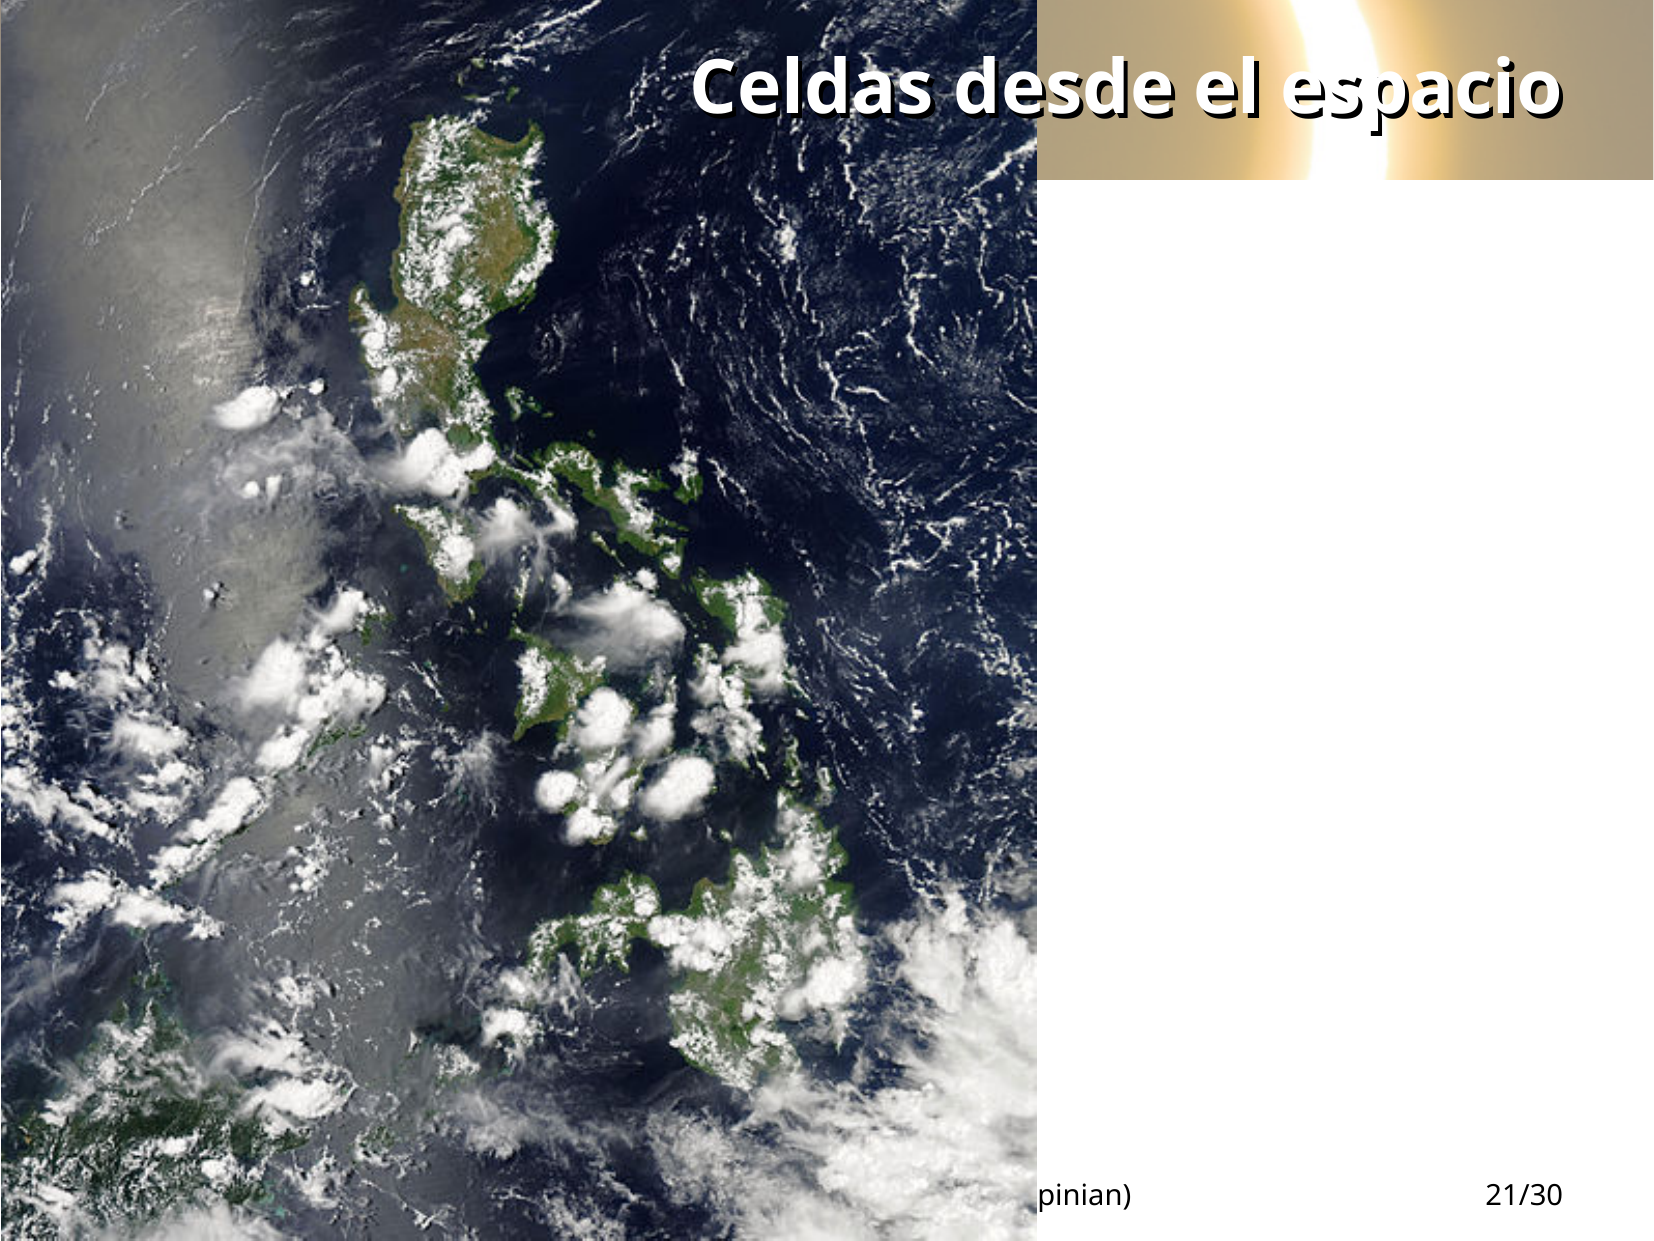

# Celdas desde el espacio
Fisica Para Todos (Nuñez+Asorey+Estupinian)
21